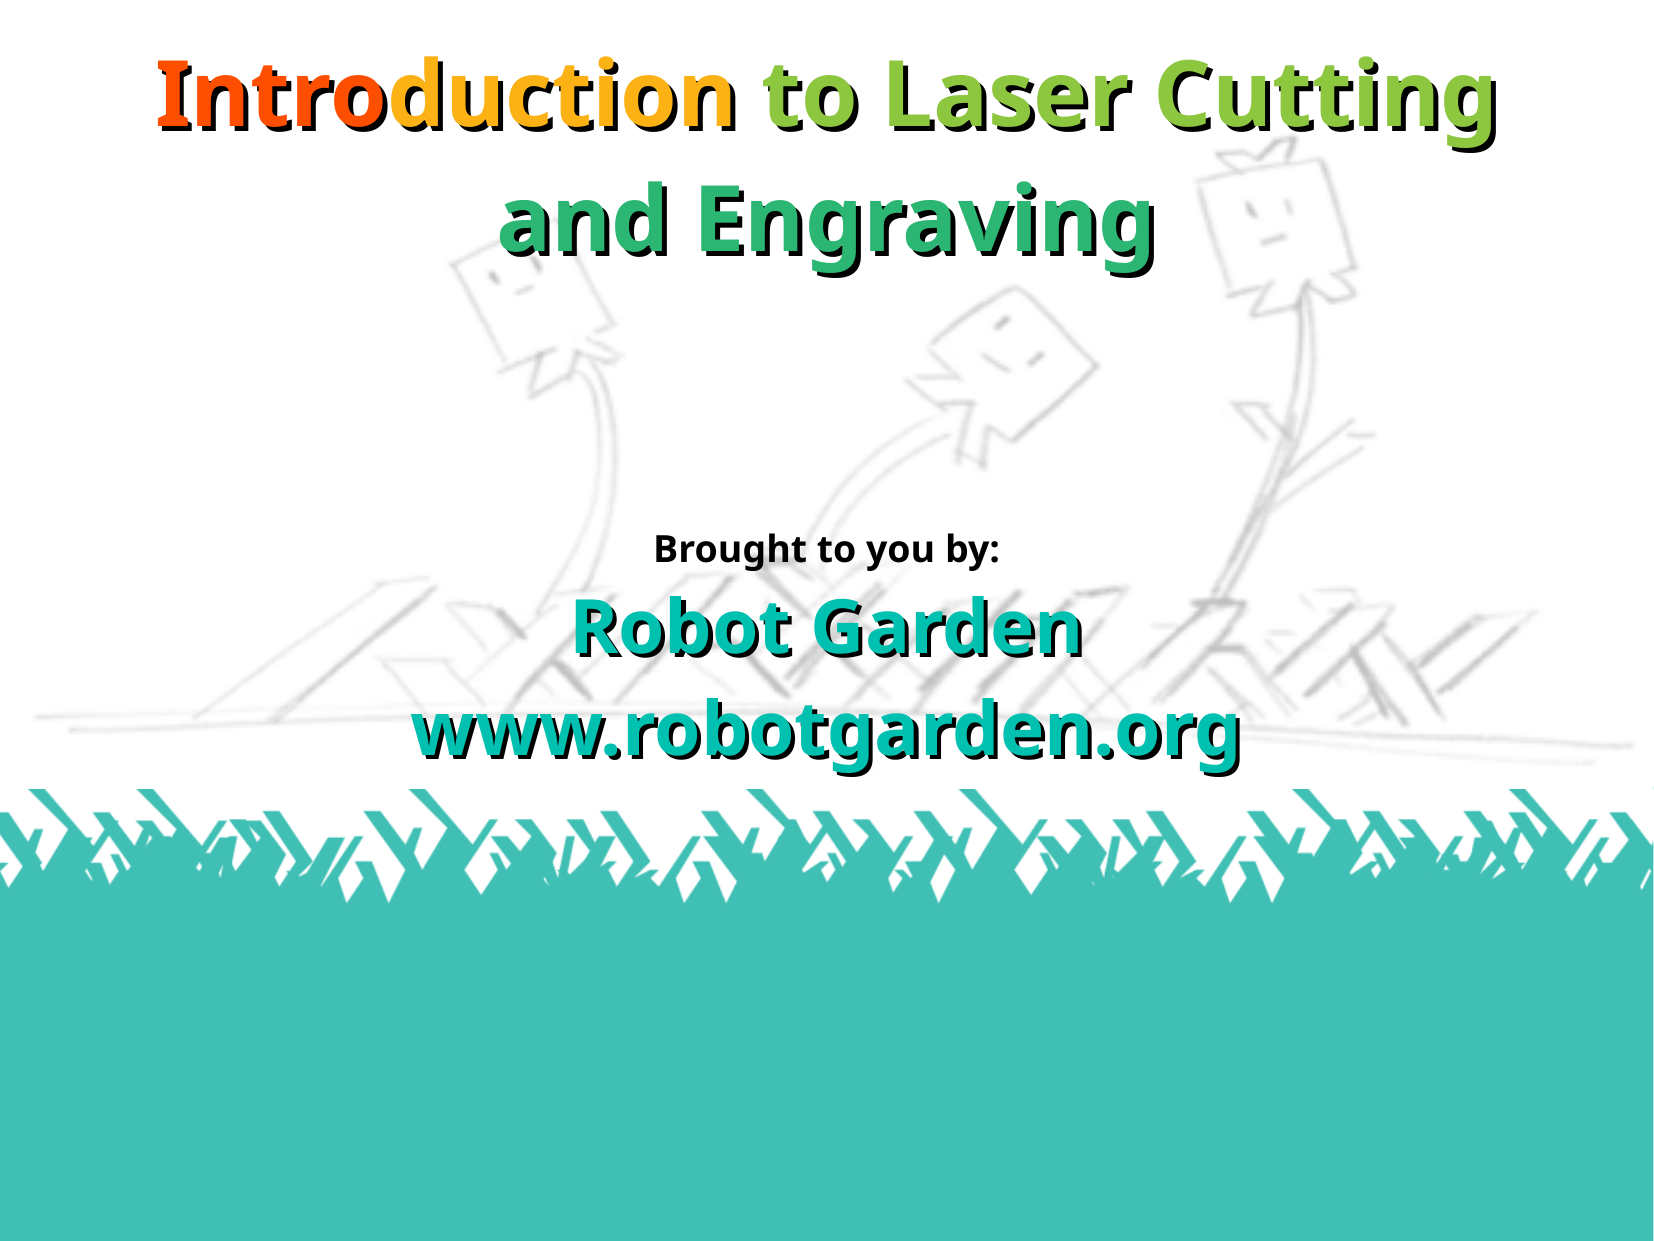

# Introduction to Laser Cutting and Engraving
Brought to you by:
Robot Garden
www.robotgarden.org